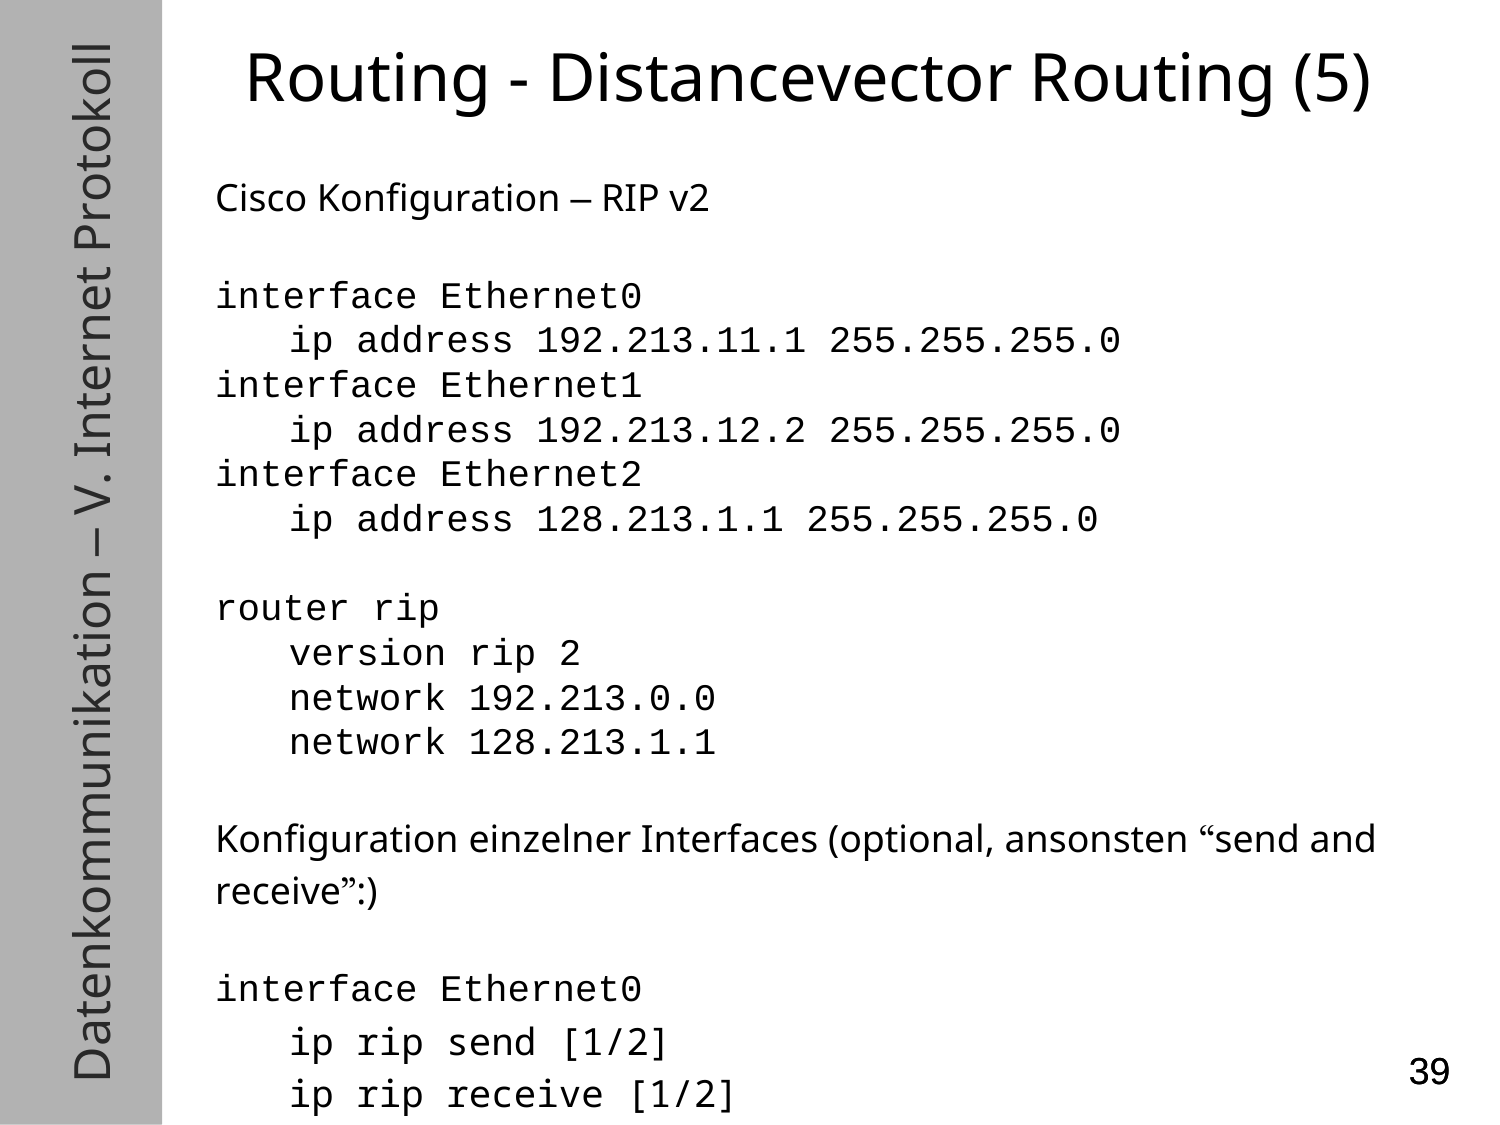

Routing - Distancevector Routing (5)
Cisco Konfiguration – RIP v2
interface Ethernet0
	ip address 192.213.11.1 255.255.255.0
interface Ethernet1
	ip address 192.213.12.2 255.255.255.0
interface Ethernet2
	ip address 128.213.1.1 255.255.255.0
router rip
	version rip 2
	network 192.213.0.0
	network 128.213.1.1
Konfiguration einzelner Interfaces (optional, ansonsten “send and receive”:)
interface Ethernet0
	ip rip send [1/2]
	ip rip receive [1/2]
Datenkommunikation – V. Internet Protokoll